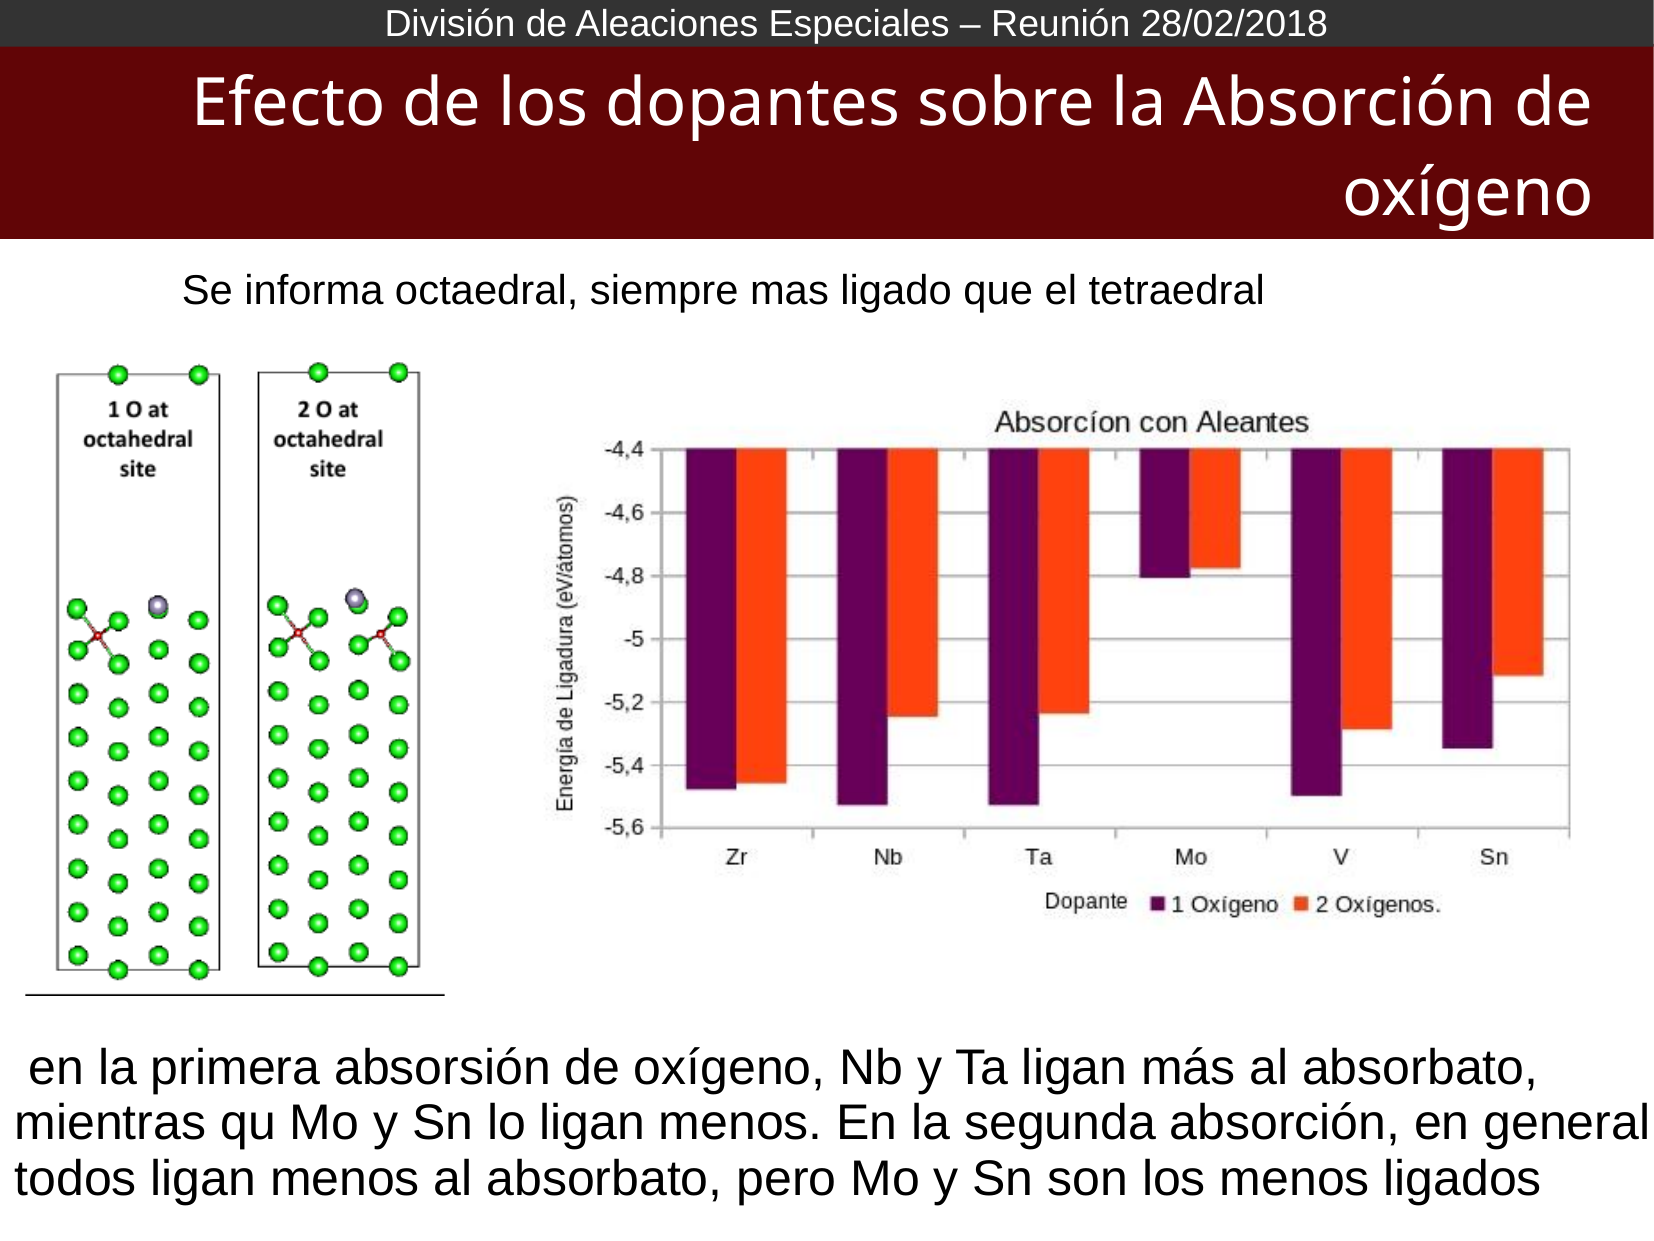

# Efecto de los dopantes sobre la Absorción de oxígeno
Se informa octaedral, siempre mas ligado que el tetraedral
 en la primera absorsión de oxígeno, Nb y Ta ligan más al absorbato, mientras qu Mo y Sn lo ligan menos. En la segunda absorción, en general todos ligan menos al absorbato, pero Mo y Sn son los menos ligados